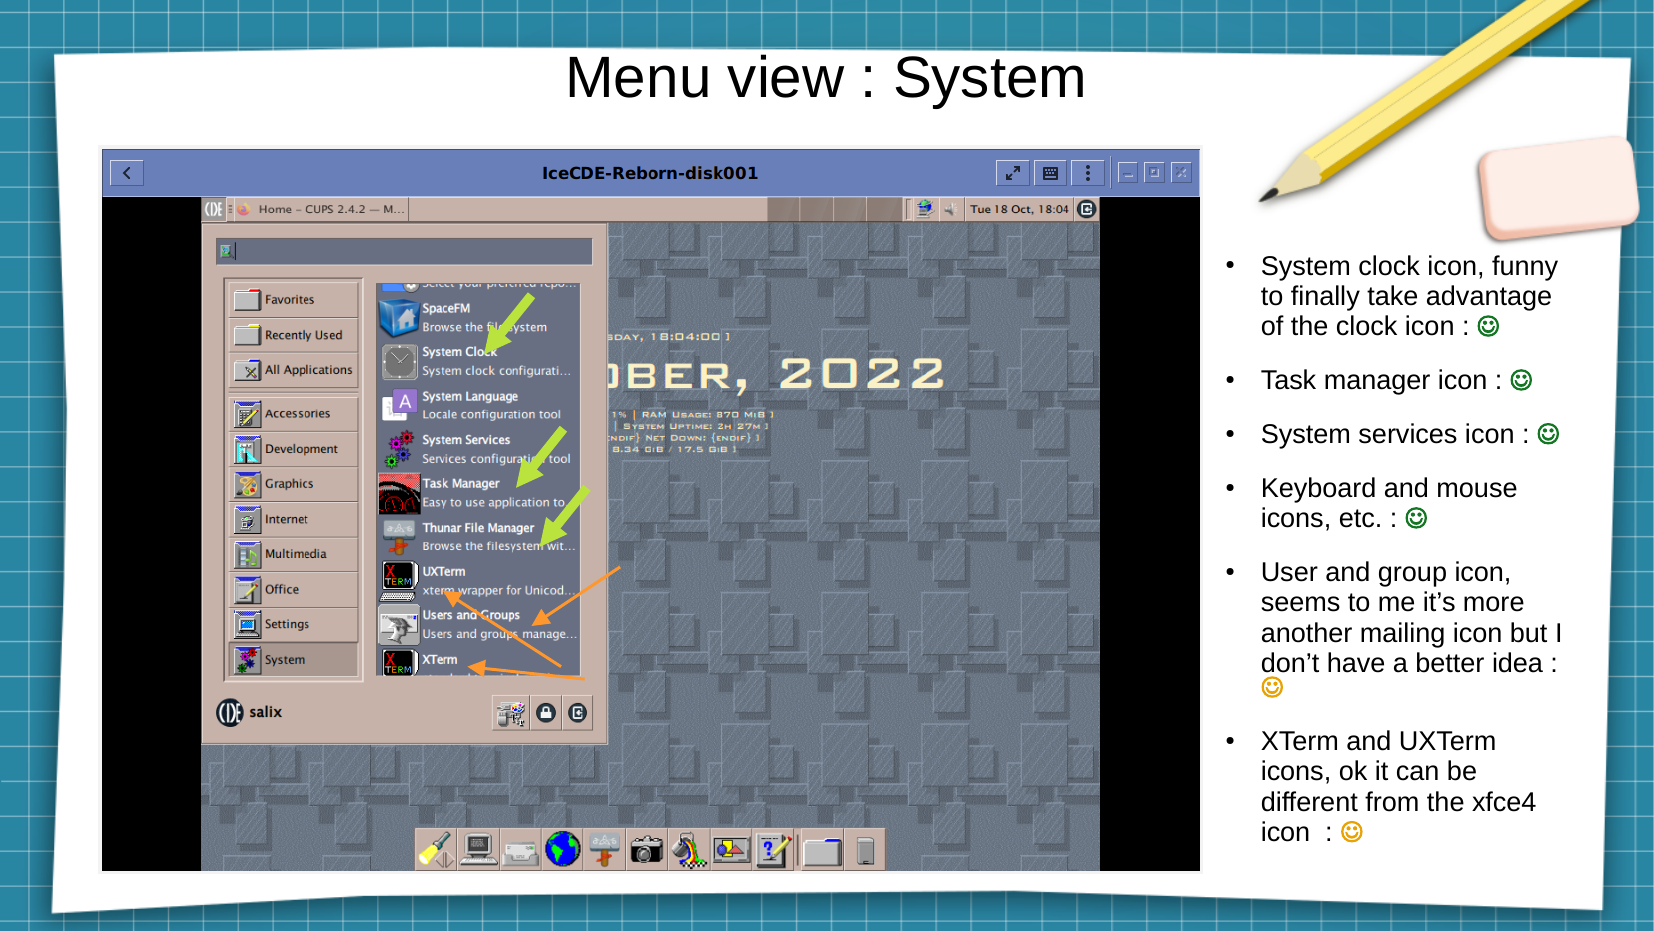

# Menu view : System
System clock icon, funny to finally take advantage of the clock icon : ☺
Task manager icon : ☺
System services icon : ☺
Keyboard and mouse icons, etc. : ☺
User and group icon, seems to me it’s more another mailing icon but I don’t have a better idea : ☺
XTerm and UXTerm icons, ok it can be different from the xfce4 icon  : ☺